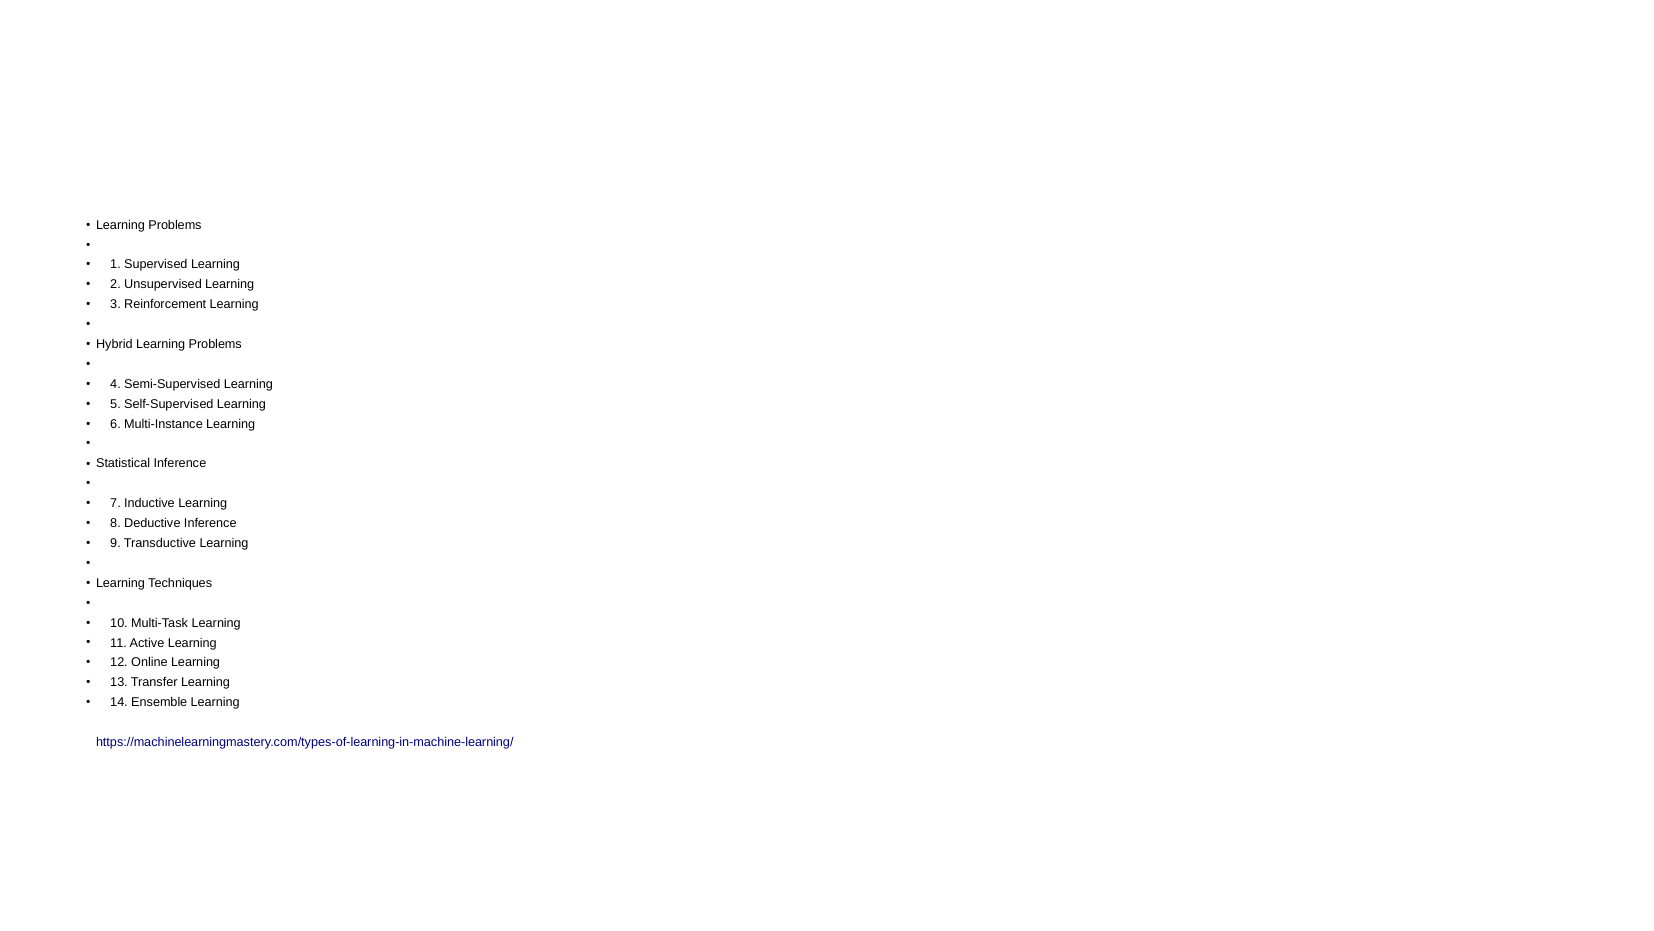

#
Learning Problems
 1. Supervised Learning
 2. Unsupervised Learning
 3. Reinforcement Learning
Hybrid Learning Problems
 4. Semi-Supervised Learning
 5. Self-Supervised Learning
 6. Multi-Instance Learning
Statistical Inference
 7. Inductive Learning
 8. Deductive Inference
 9. Transductive Learning
Learning Techniques
 10. Multi-Task Learning
 11. Active Learning
 12. Online Learning
 13. Transfer Learning
 14. Ensemble Learning
https://machinelearningmastery.com/types-of-learning-in-machine-learning/